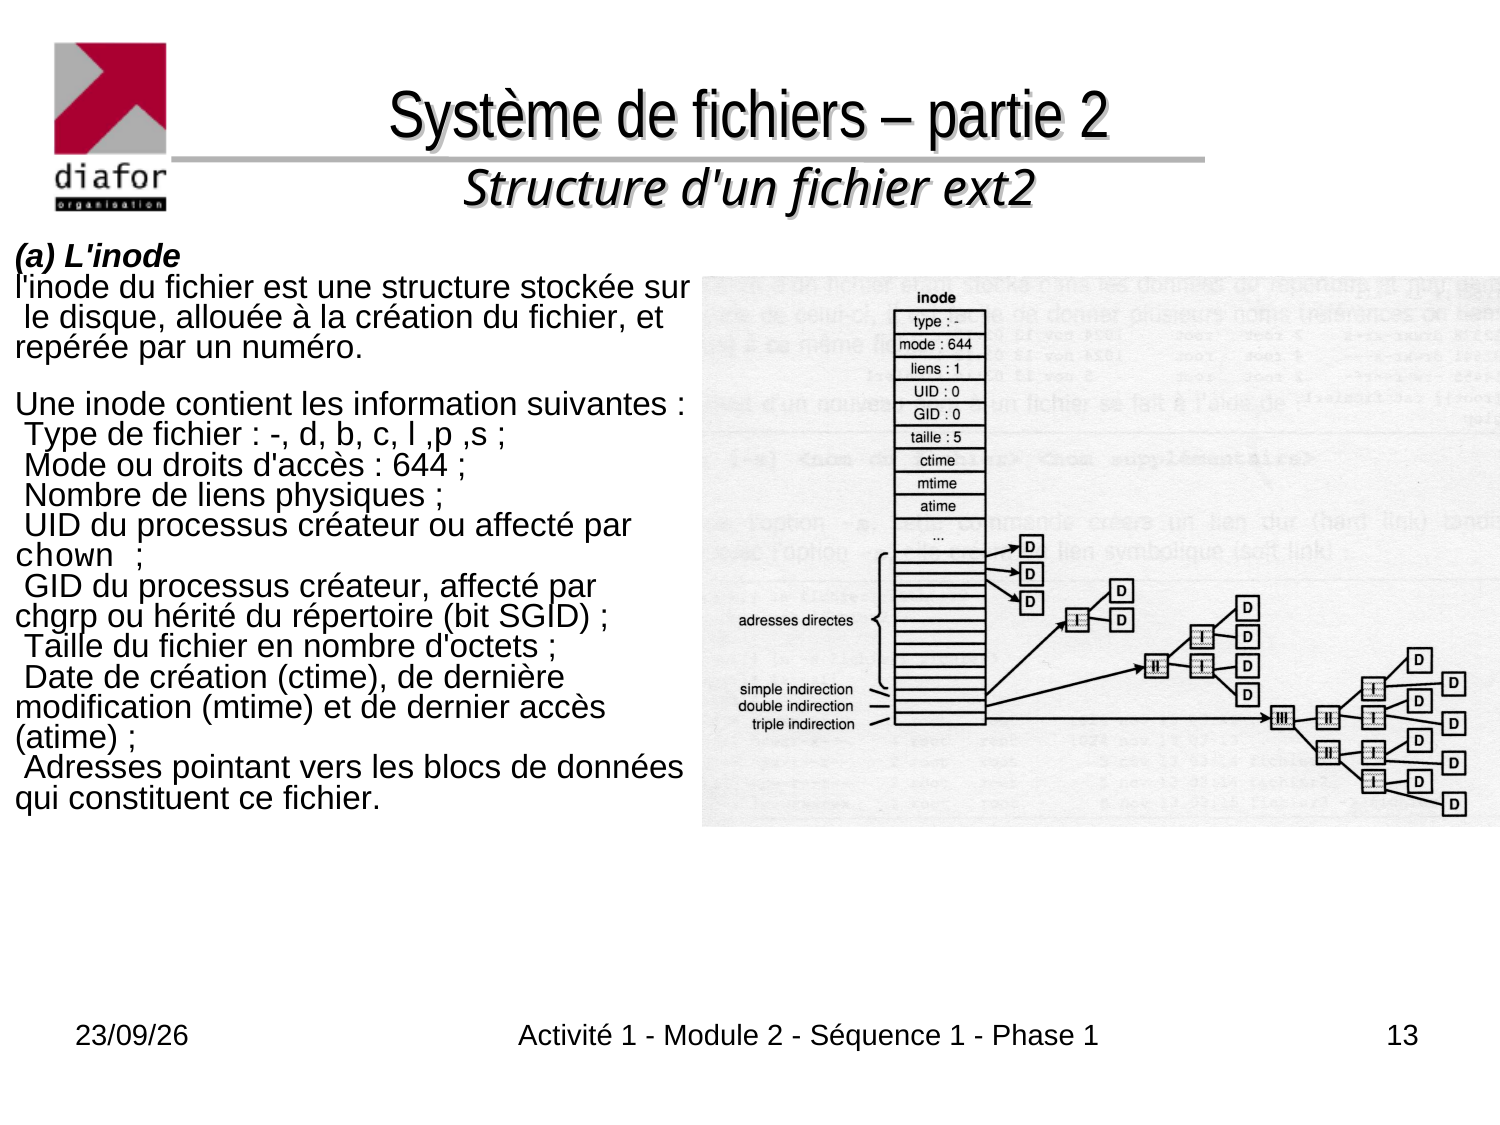

# Système de fichiers – partie 2 Structure d'un fichier ext2
(a) L'inode
l'inode du fichier est une structure stockée sur
 le disque, allouée à la création du fichier, et
repérée par un numéro.
Une inode contient les information suivantes :
 Type de fichier : -, d, b, c, l ,p ,s ;
 Mode ou droits d'accès : 644 ;
 Nombre de liens physiques ;
 UID du processus créateur ou affecté par
chown ;
 GID du processus créateur, affecté par
chgrp ou hérité du répertoire (bit SGID) ;
 Taille du fichier en nombre d'octets ;
 Date de création (ctime), de dernière
modification (mtime) et de dernier accès
(atime) ;
 Adresses pointant vers les blocs de données
qui constituent ce fichier.
Activité 1 - Module 2 - Séquence 1 - Phase 1
13